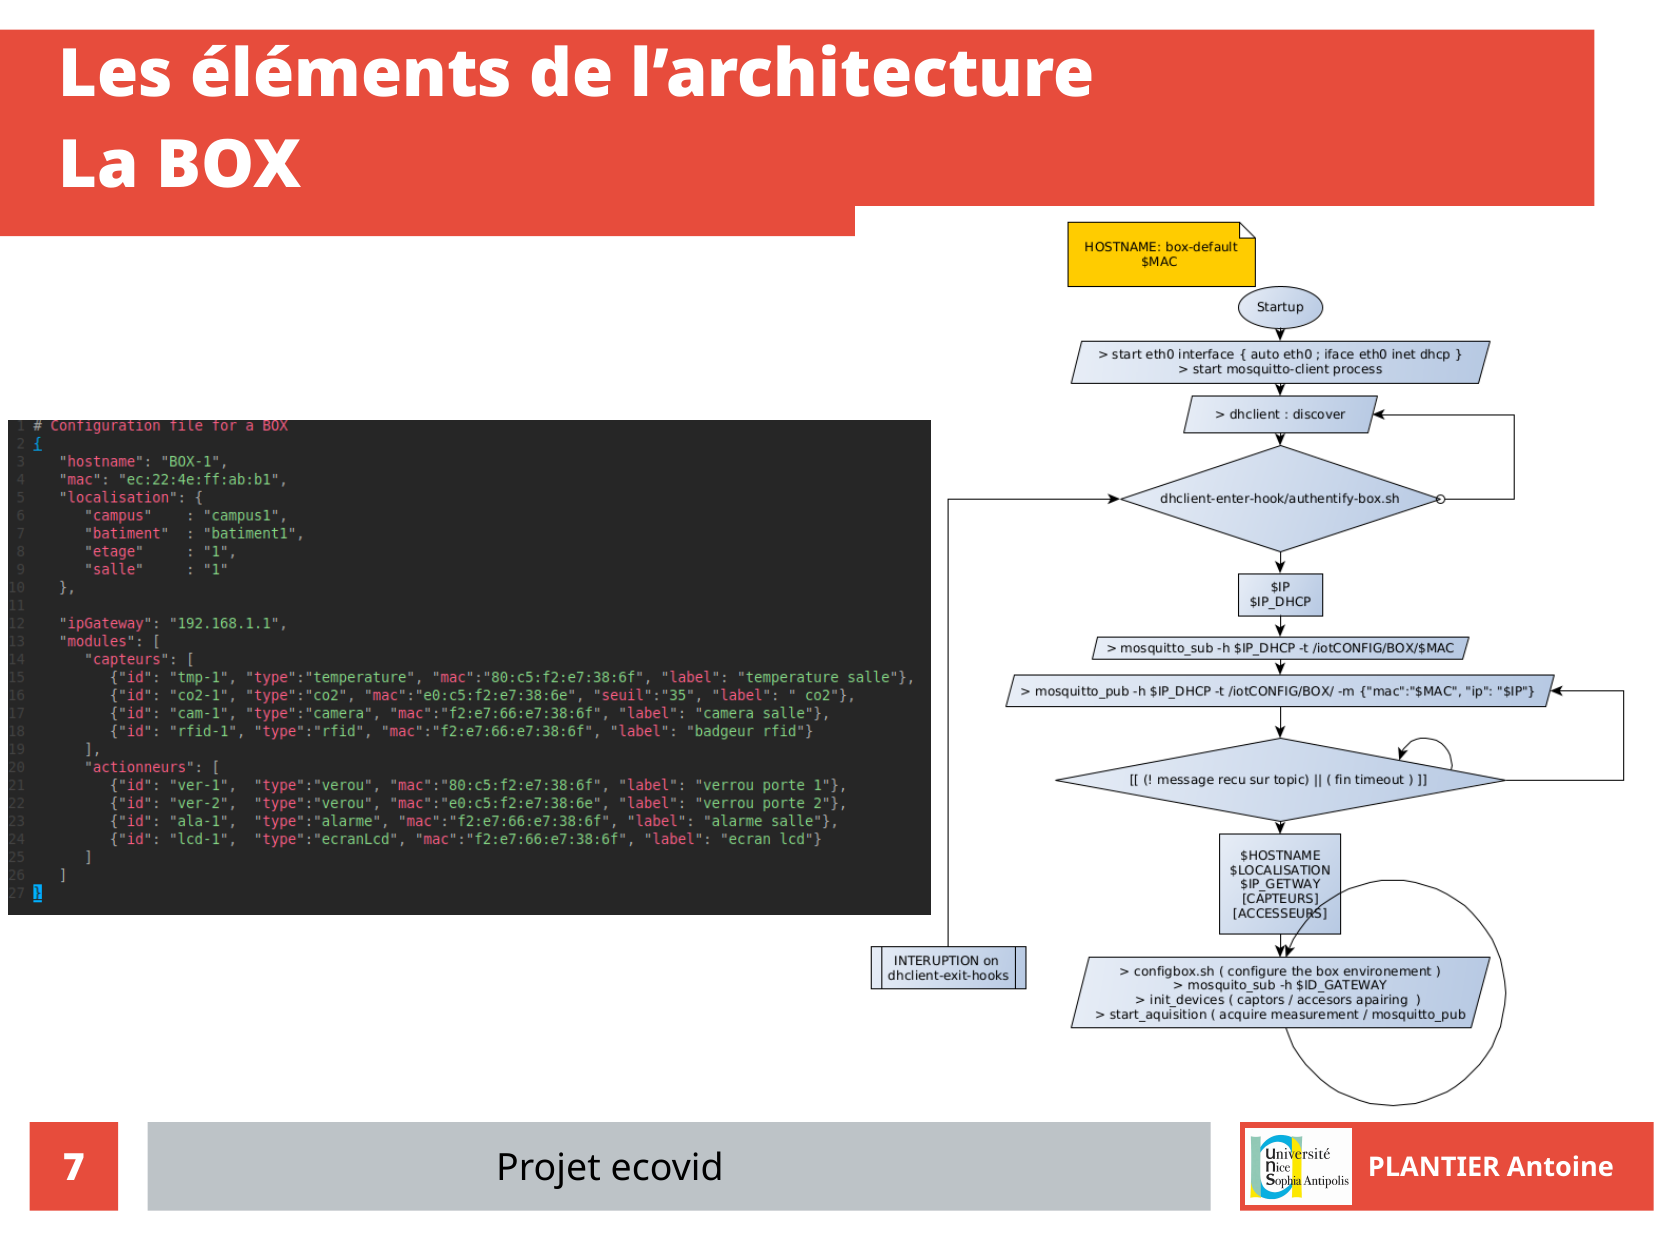

# Les éléments de l’architecture La BOX
7